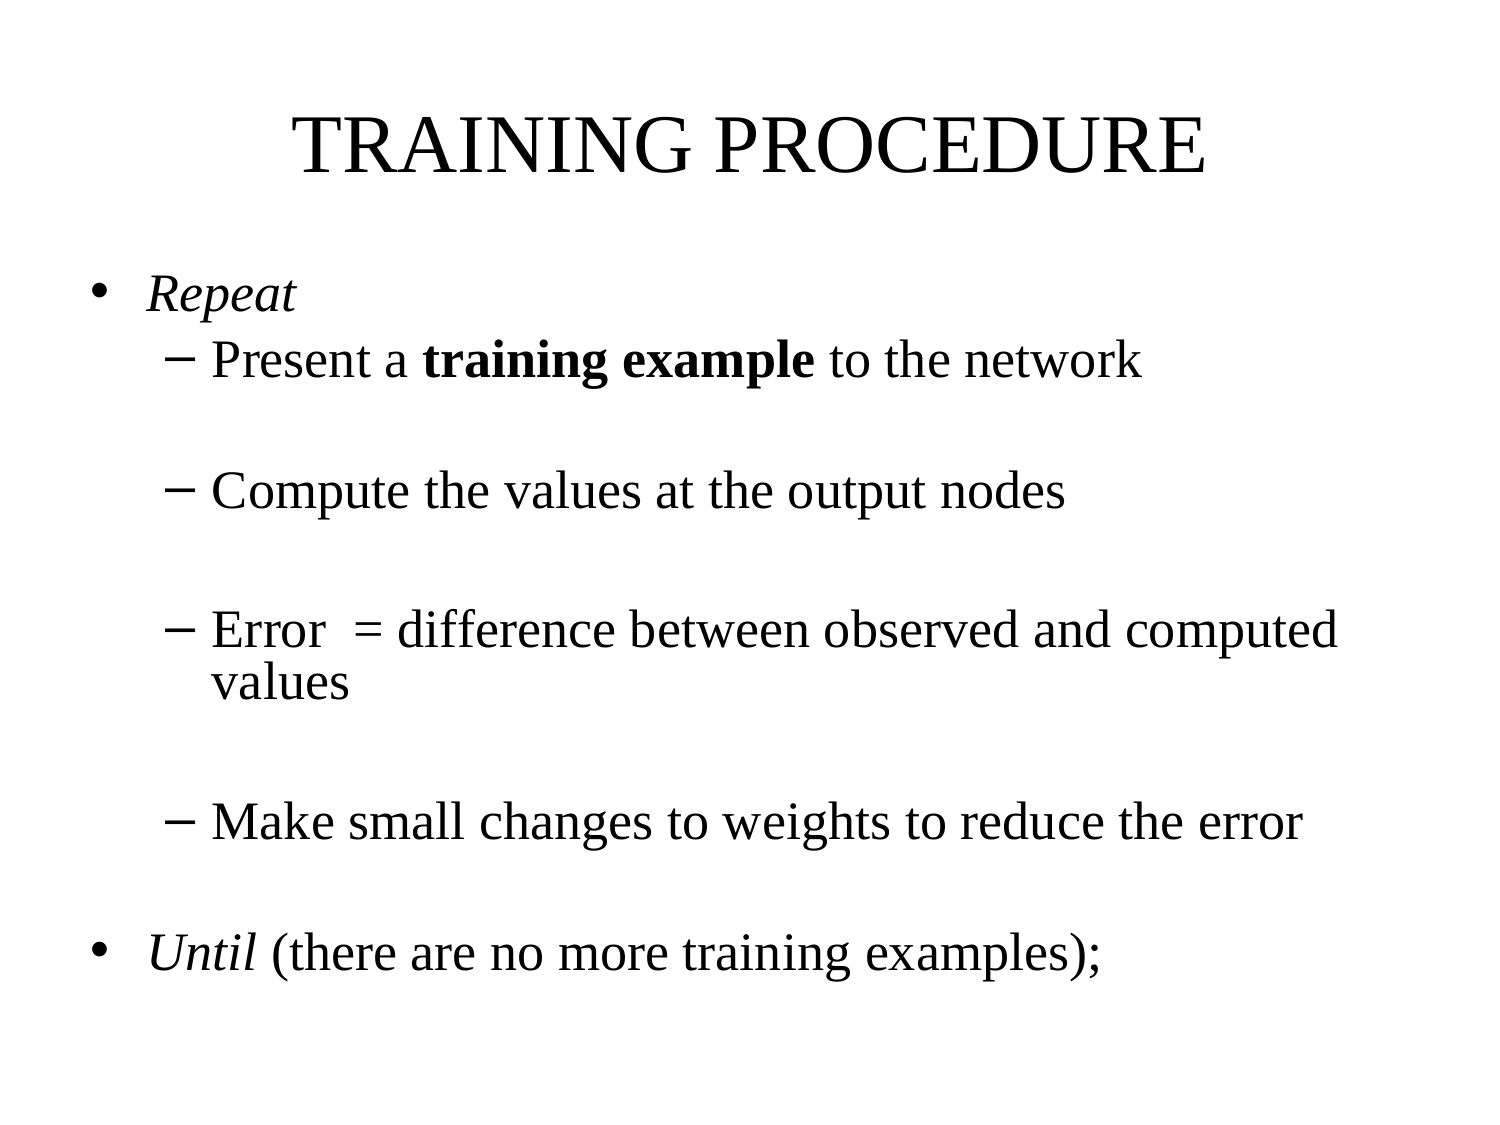

# TRAINING PROCEDURE
Repeat
Present a training example to the network
Compute the values at the output nodes
Error = difference between observed and computed values
Make small changes to weights to reduce the error
Until (there are no more training examples);